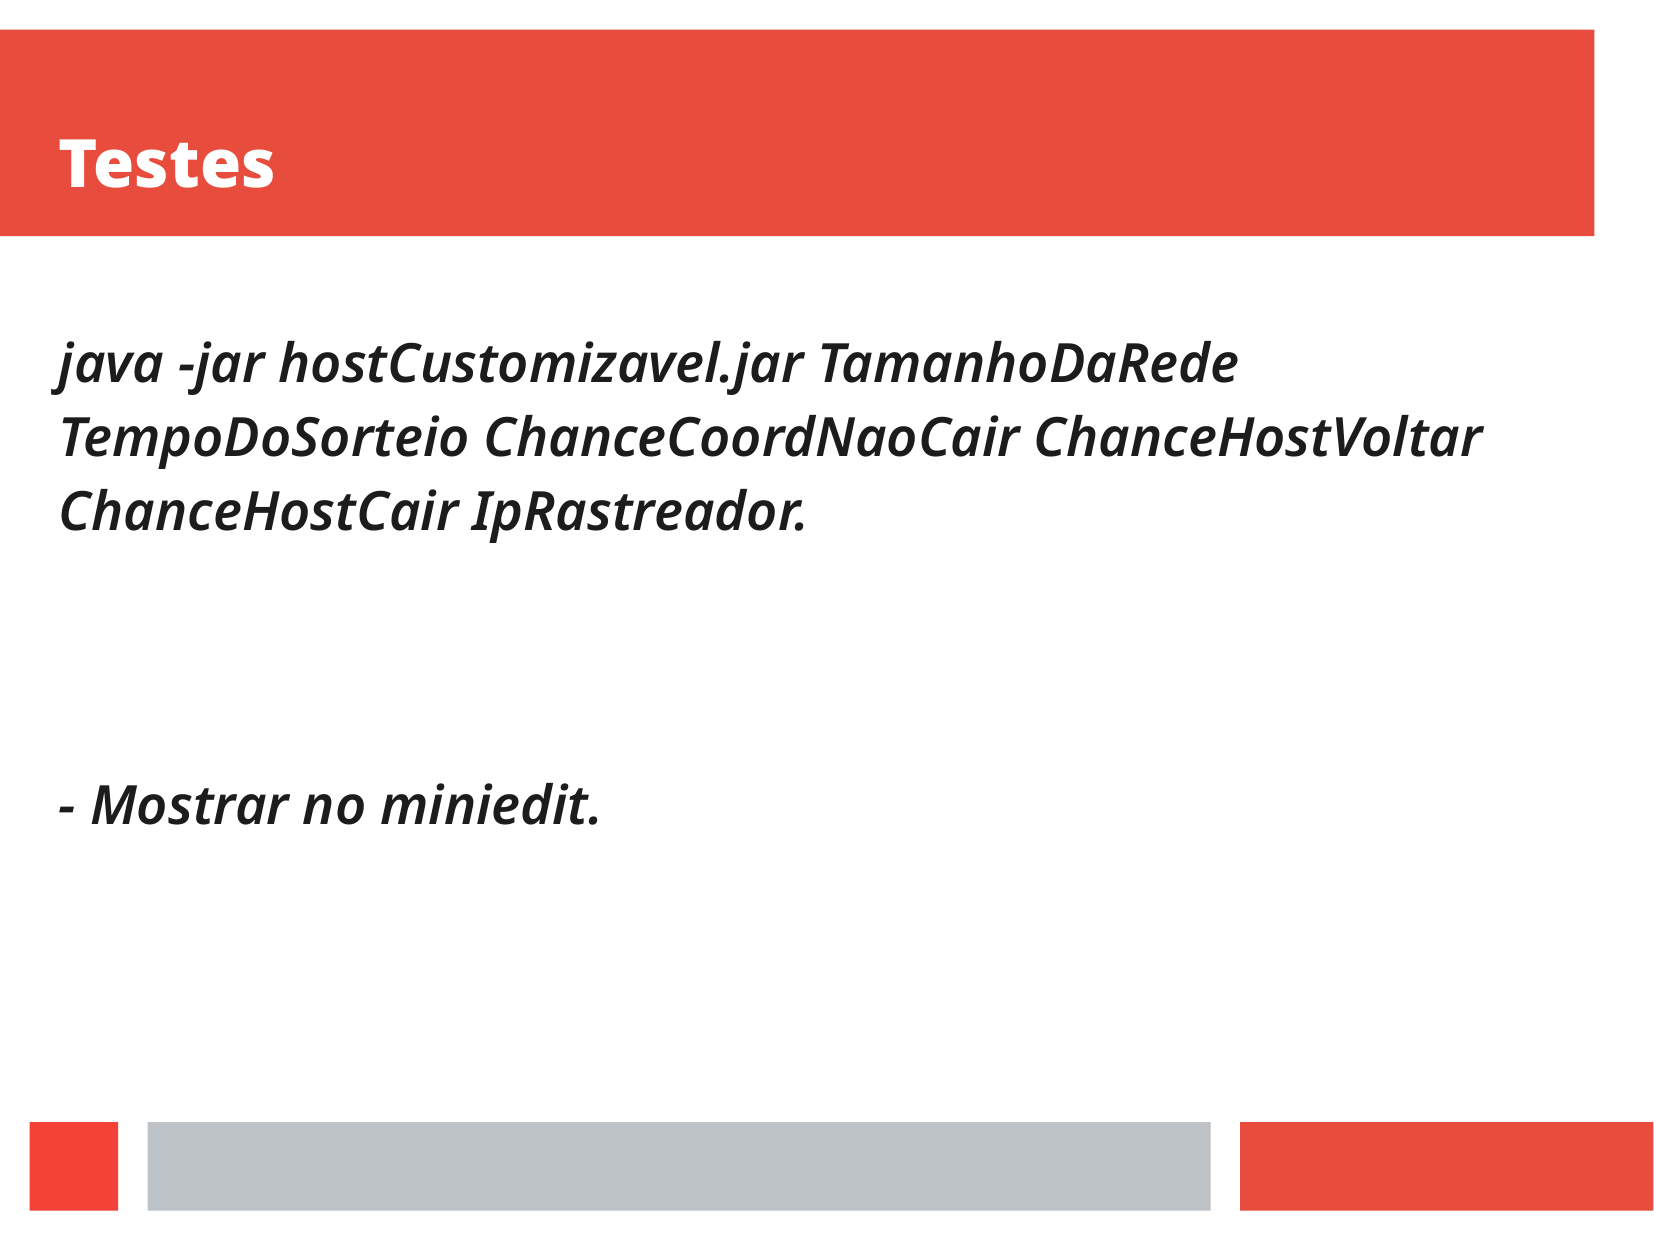

# Testes
java -jar hostCustomizavel.jar TamanhoDaRede TempoDoSorteio ChanceCoordNaoCair ChanceHostVoltar ChanceHostCair IpRastreador.
- Mostrar no miniedit.